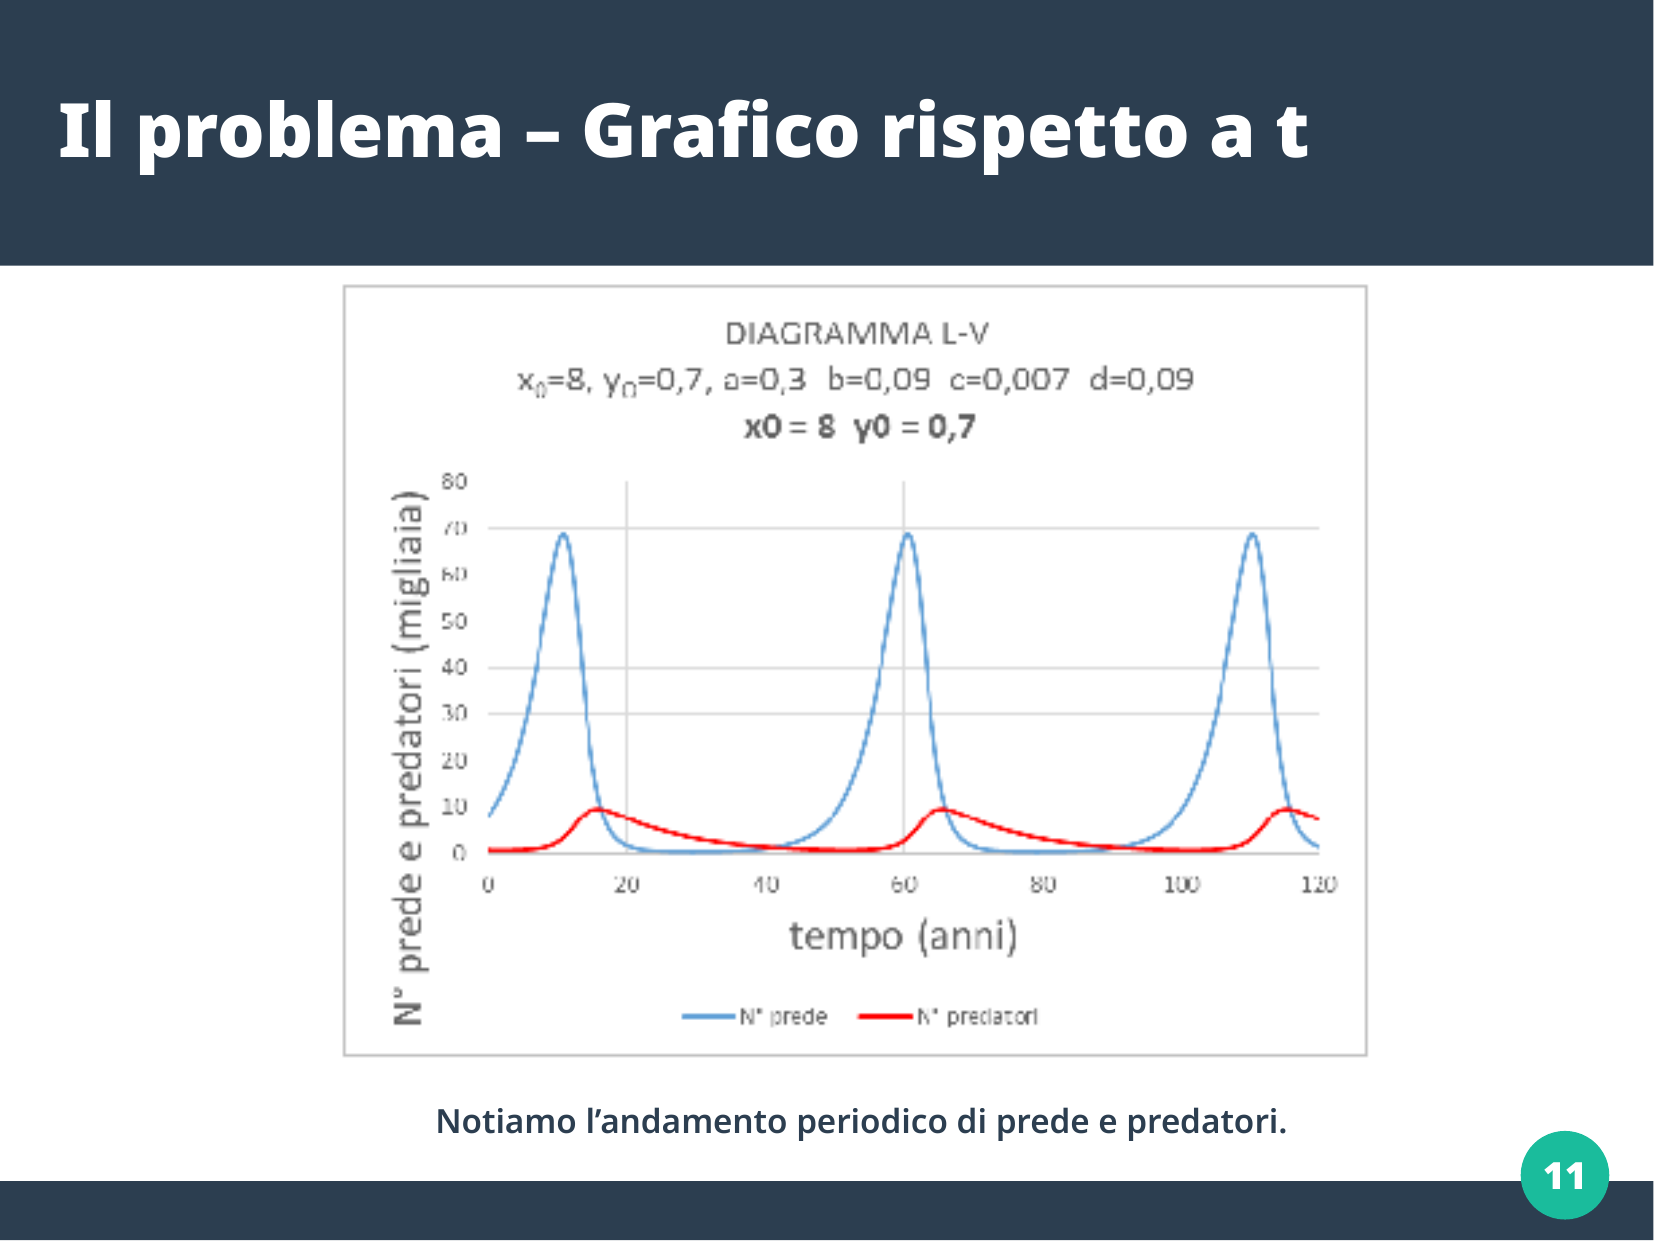

# Il problema – Grafico rispetto a t
Notiamo l’andamento periodico di prede e predatori.
11